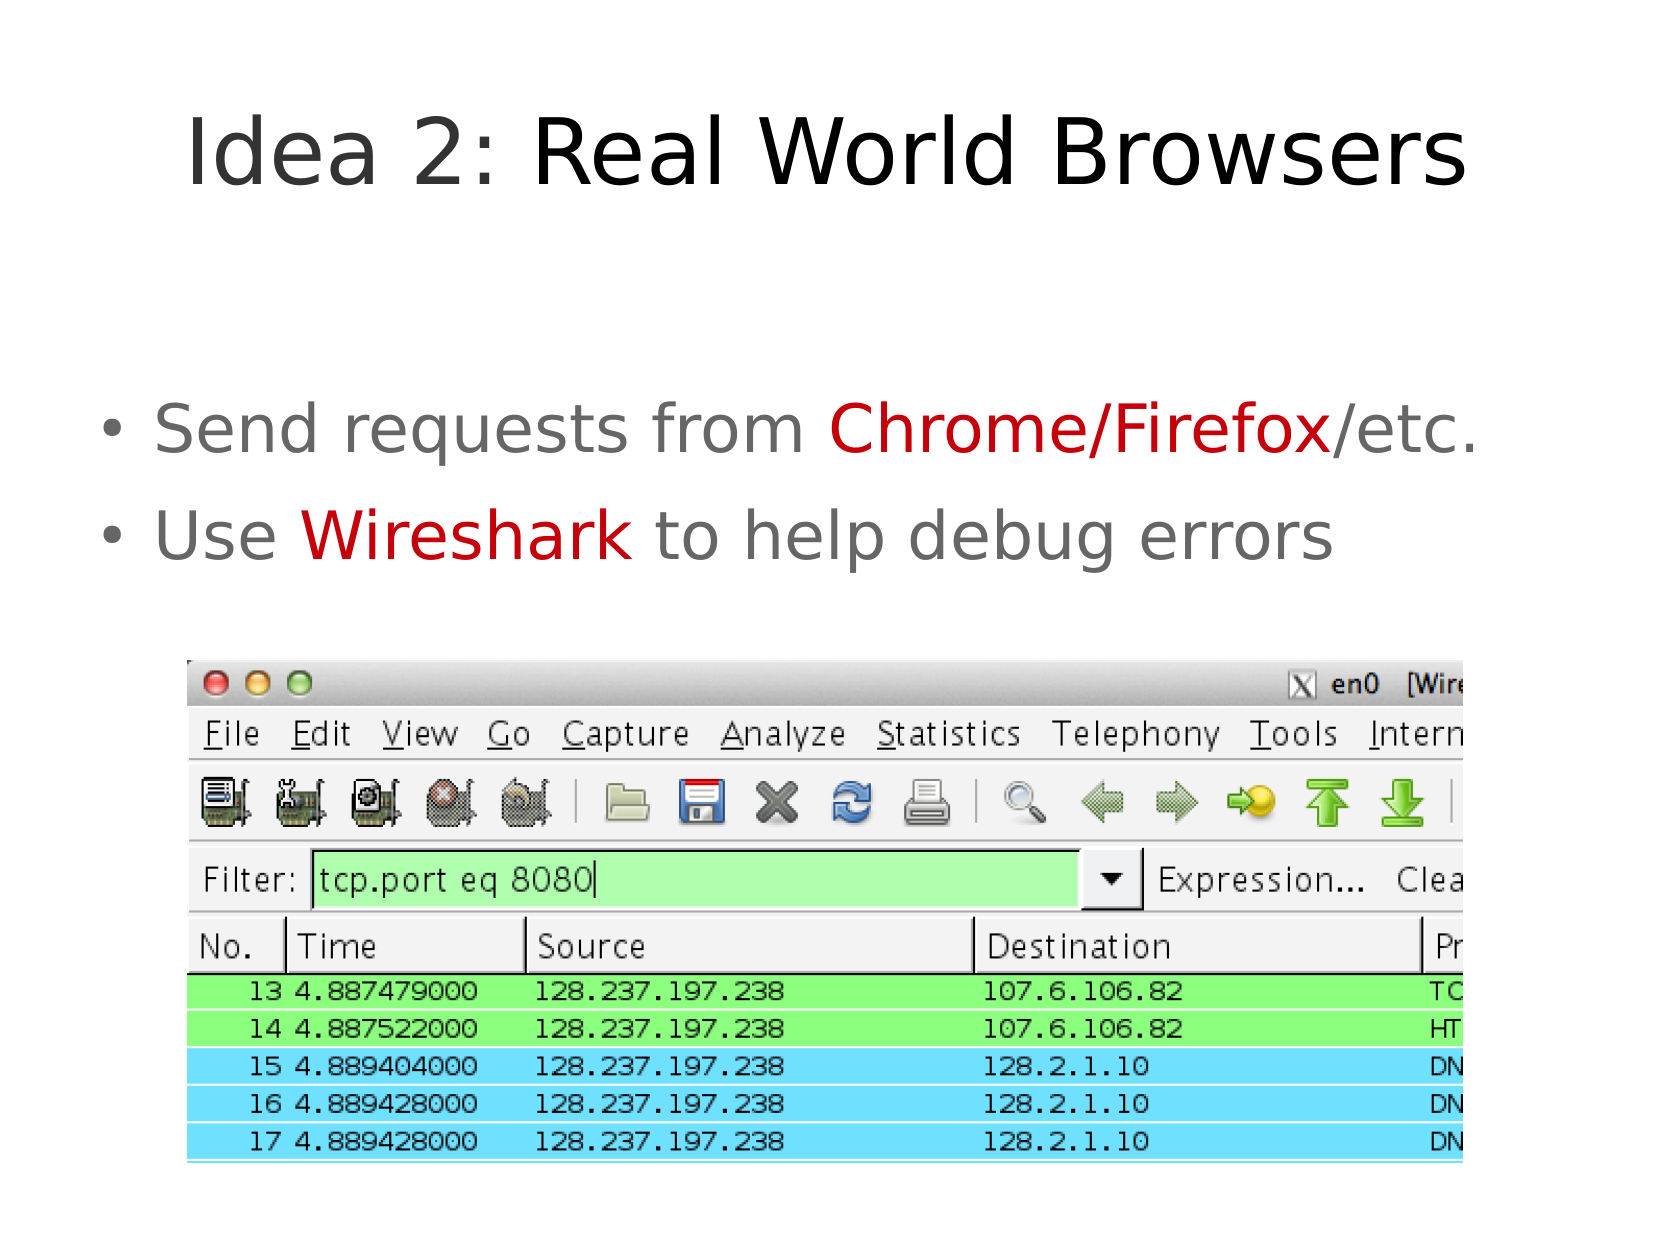

# Idea 2: Real World Browsers
Send requests from Chrome/Firefox/etc.
Use Wireshark to help debug errors